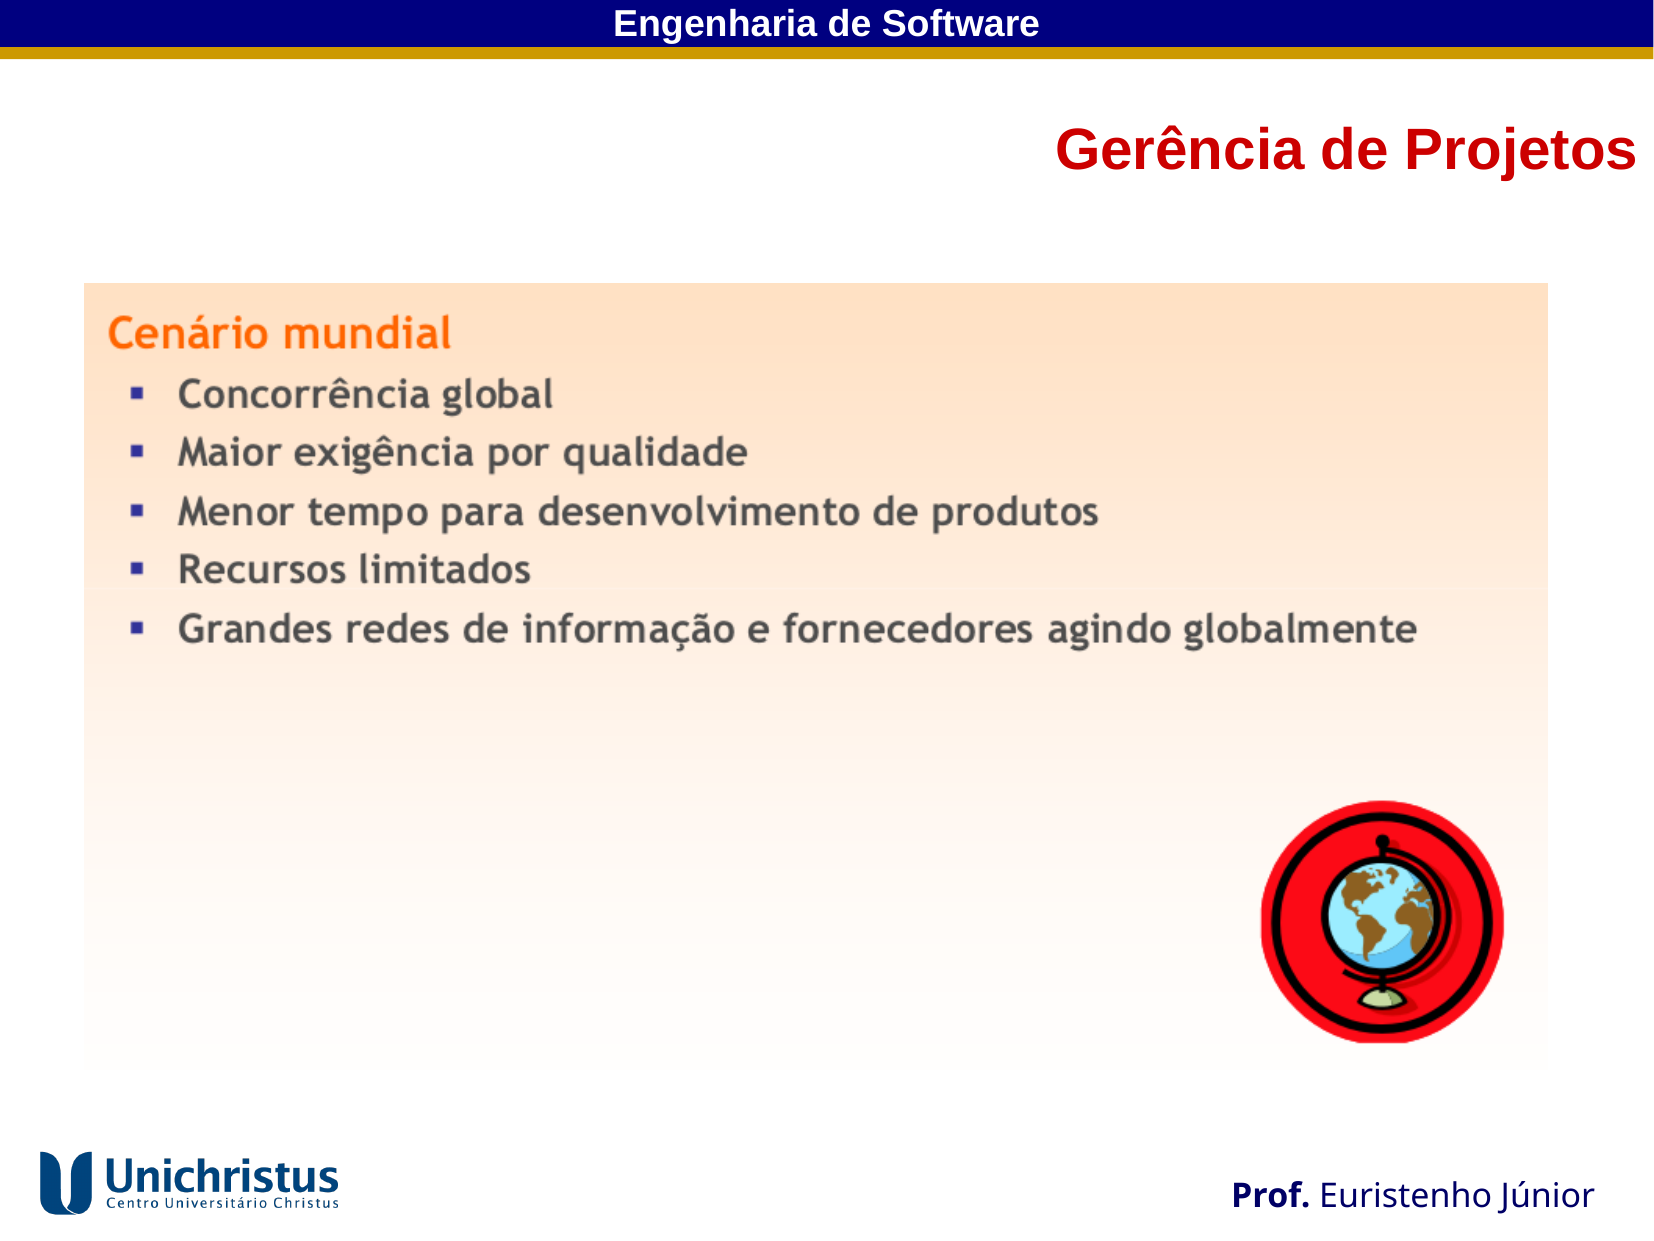

Engenharia de Software
Gerência de Projetos
Prof. Euristenho Júnior